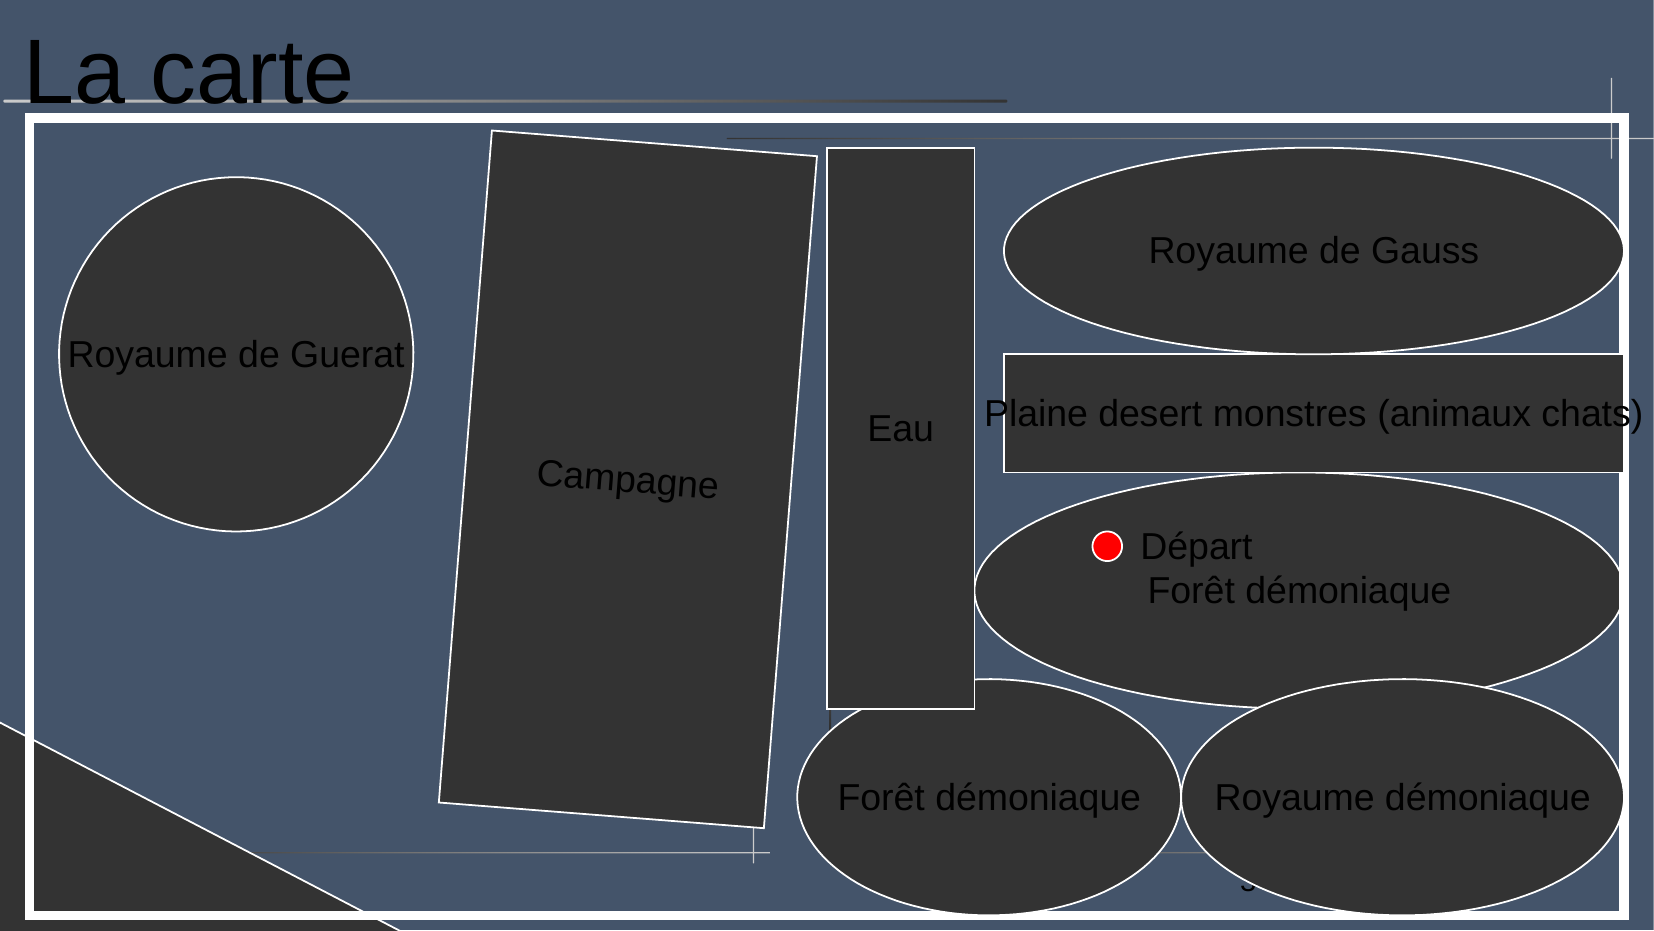

# La carte
Campagne
Eau
Royaume de Gauss
Royaume de Guerat
Plaine desert monstres (animaux chats)
Forêt démoniaque
 Départ
Forêt démoniaque
Royaume démoniaque
Campagne